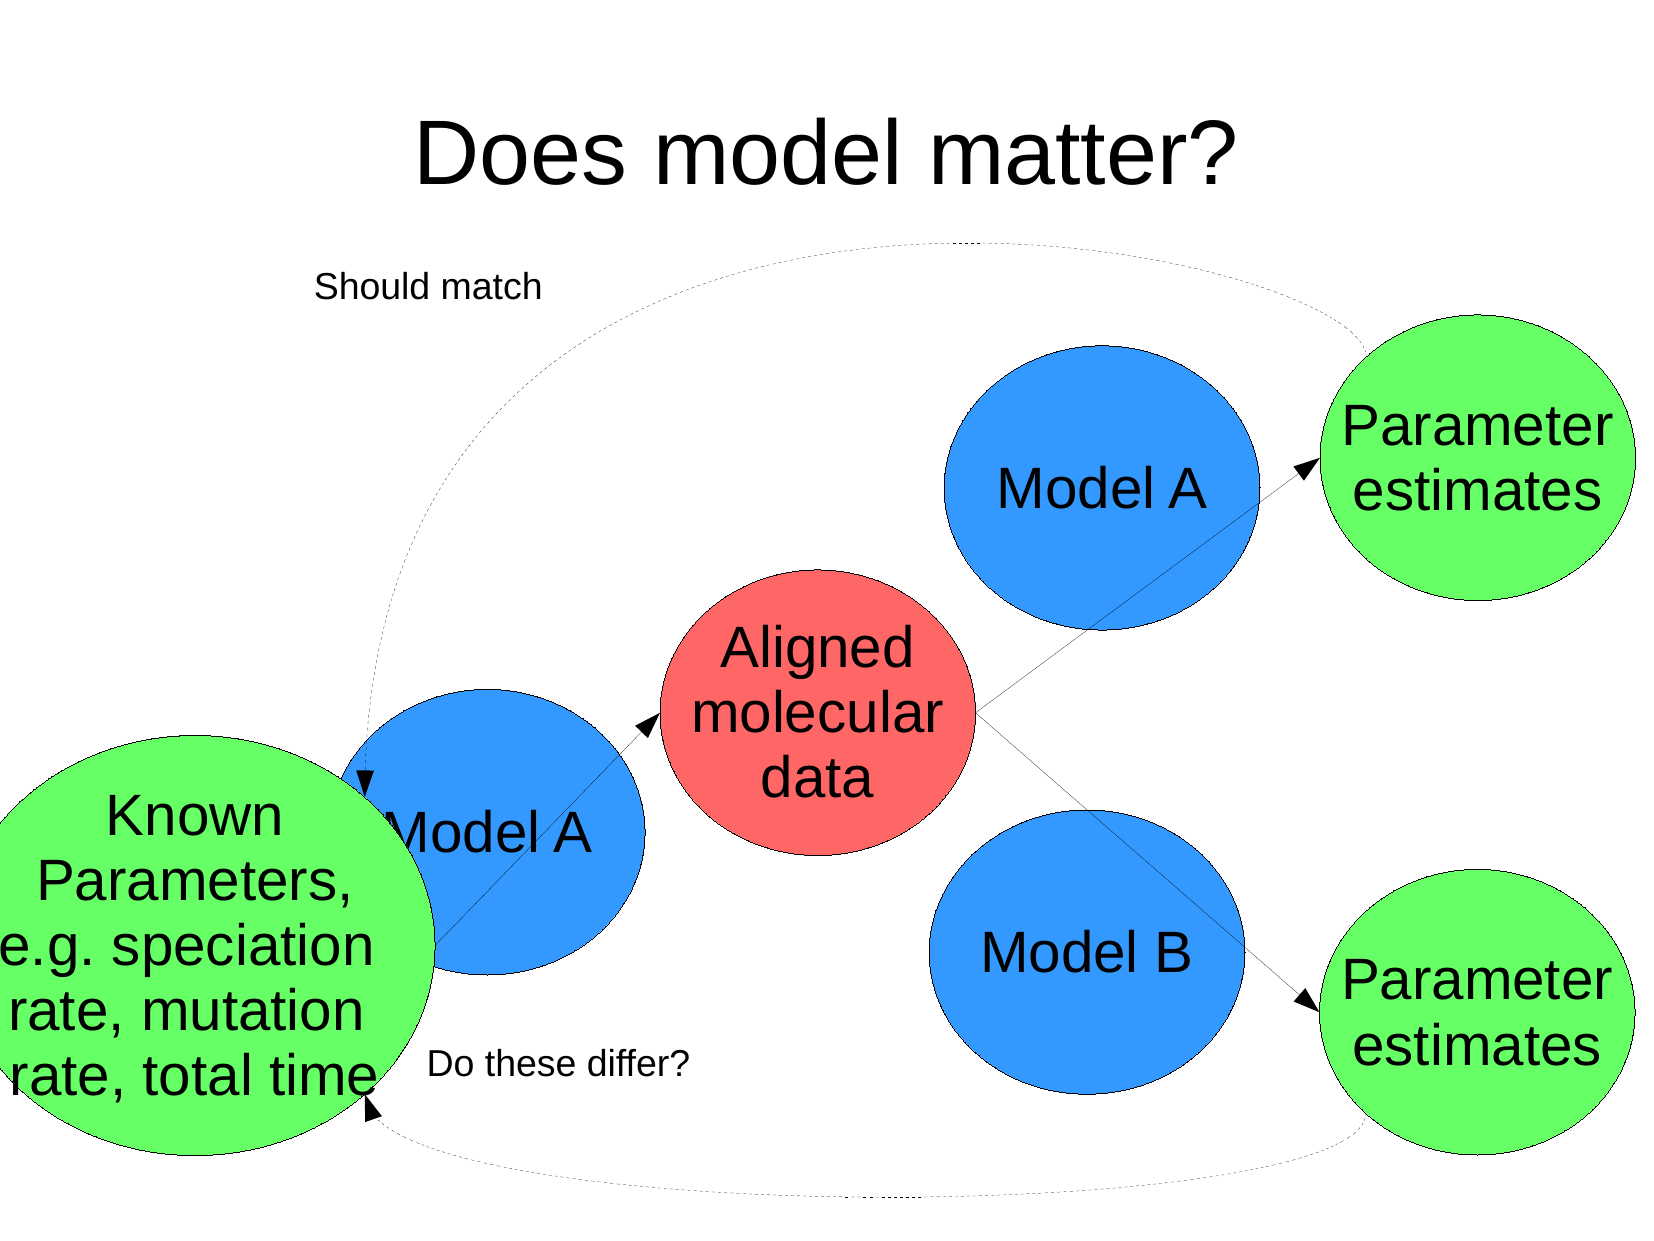

# Does model matter?
Should match
Parameter
estimates
Model A
Aligned
molecular
data
Model A
Known
Parameters,
e.g. speciation
rate, mutation
rate, total time
Model B
Parameter
estimates
Do these differ?